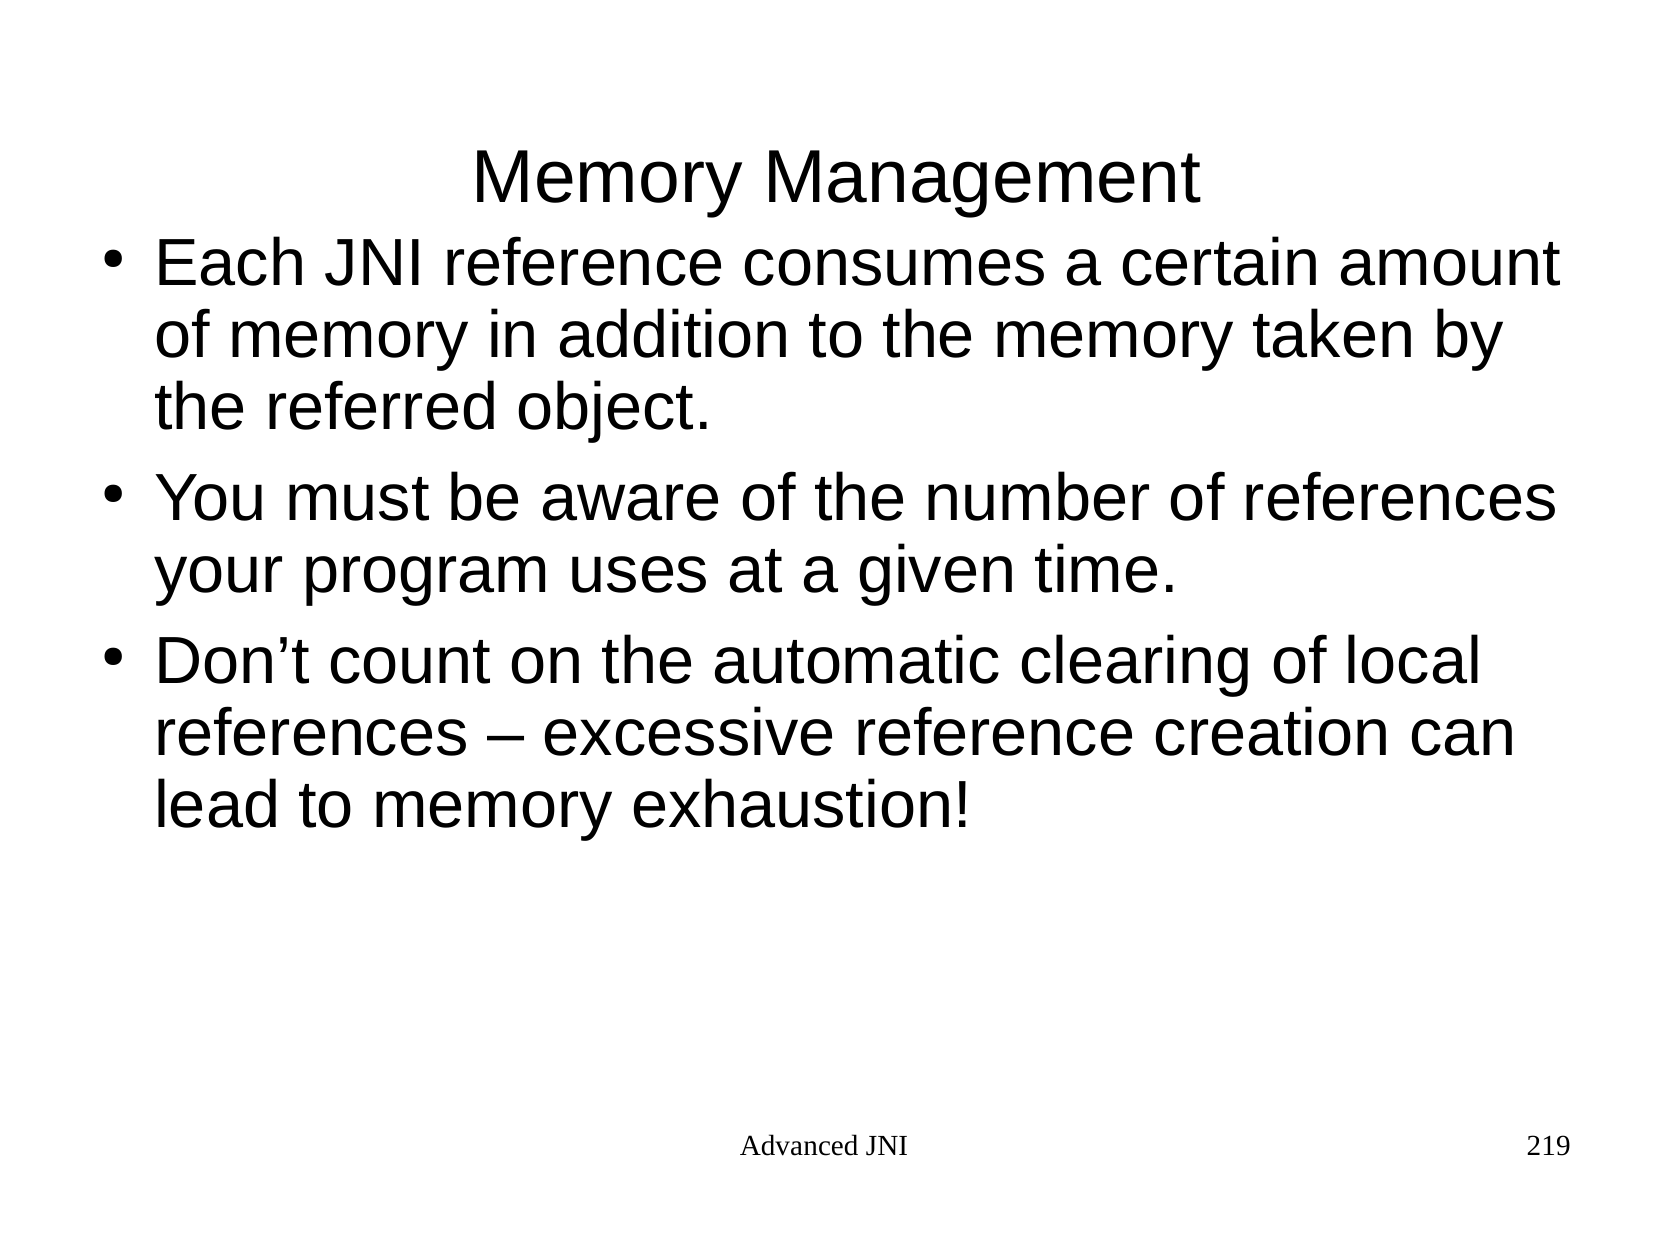

# Memory Management
Each JNI reference consumes a certain amount of memory in addition to the memory taken by the referred object.
You must be aware of the number of references your program uses at a given time.
Don’t count on the automatic clearing of local references – excessive reference creation can lead to memory exhaustion!
Advanced JNI
219